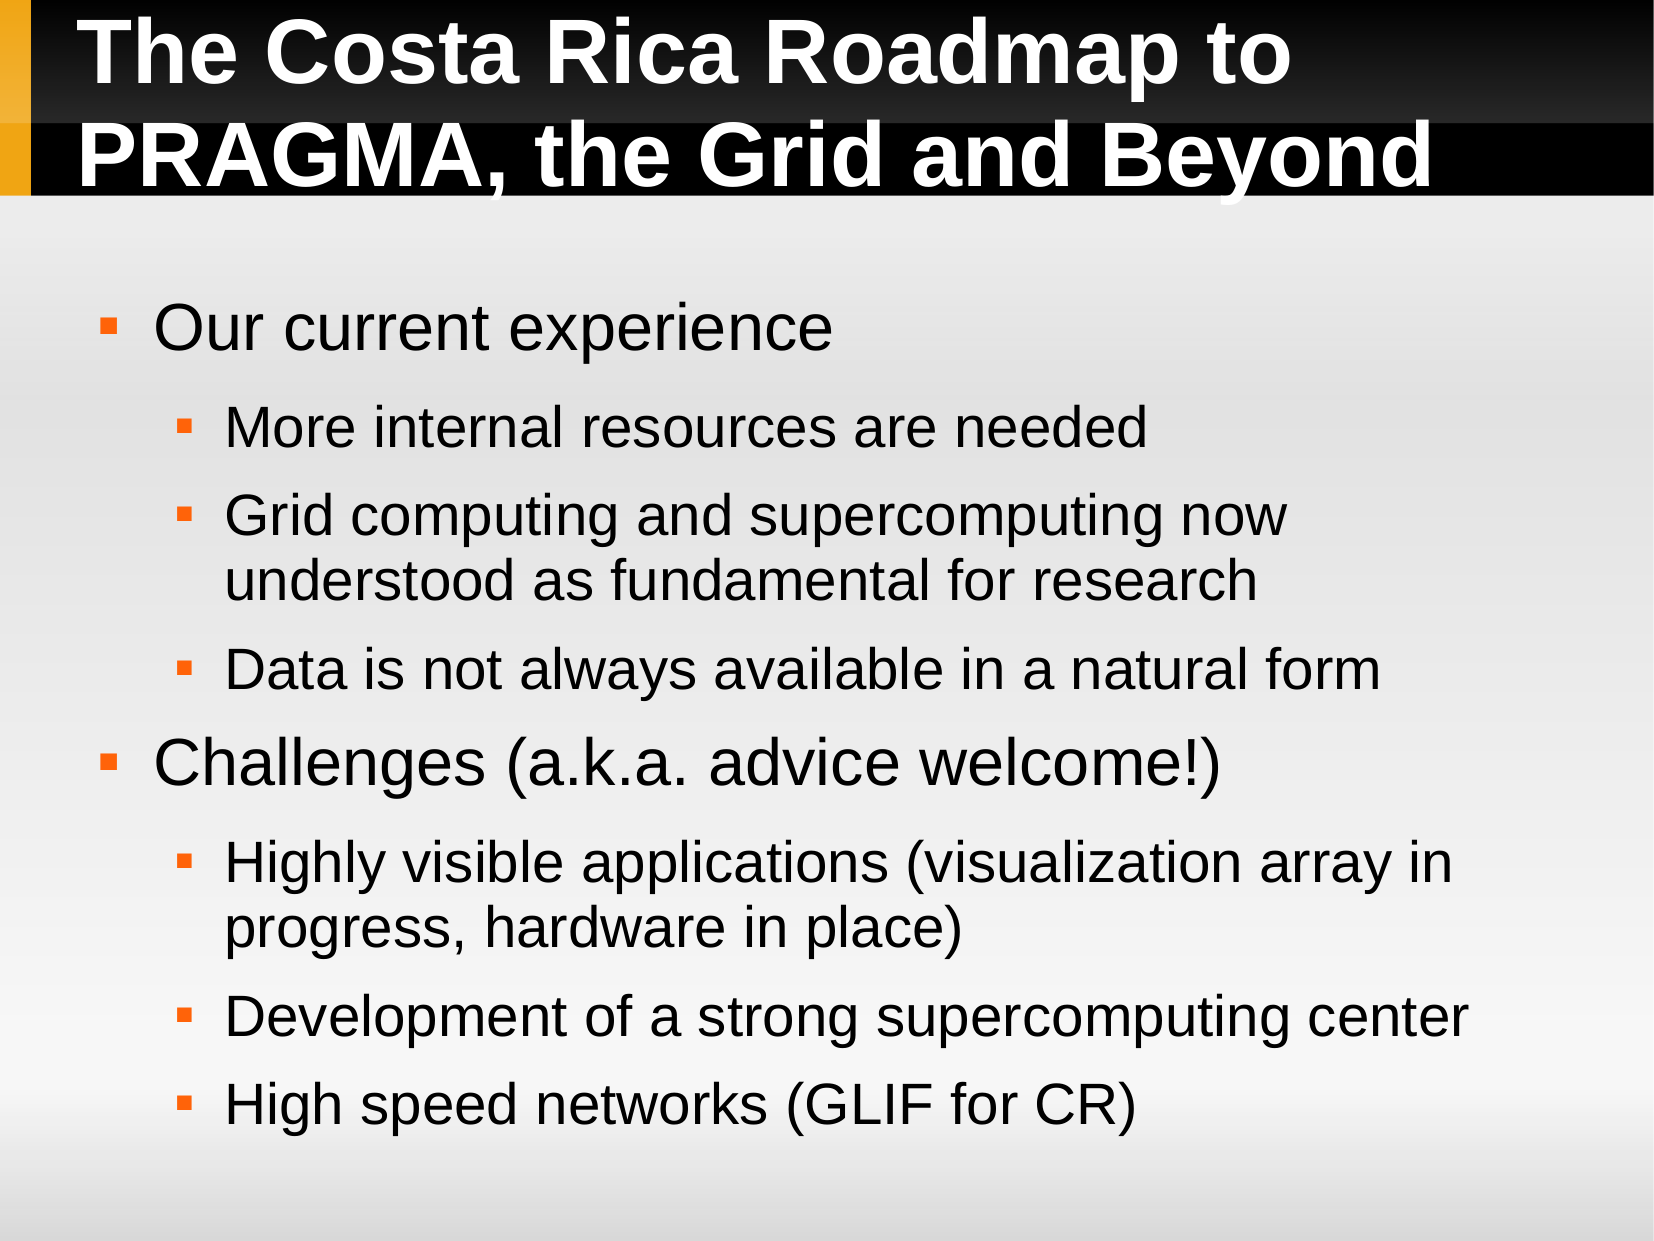

# The Costa Rica Roadmap to PRAGMA, the Grid and Beyond
Our current experience
More internal resources are needed
Grid computing and supercomputing now understood as fundamental for research
Data is not always available in a natural form
Challenges (a.k.a. advice welcome!)
Highly visible applications (visualization array in progress, hardware in place)
Development of a strong supercomputing center
High speed networks (GLIF for CR)